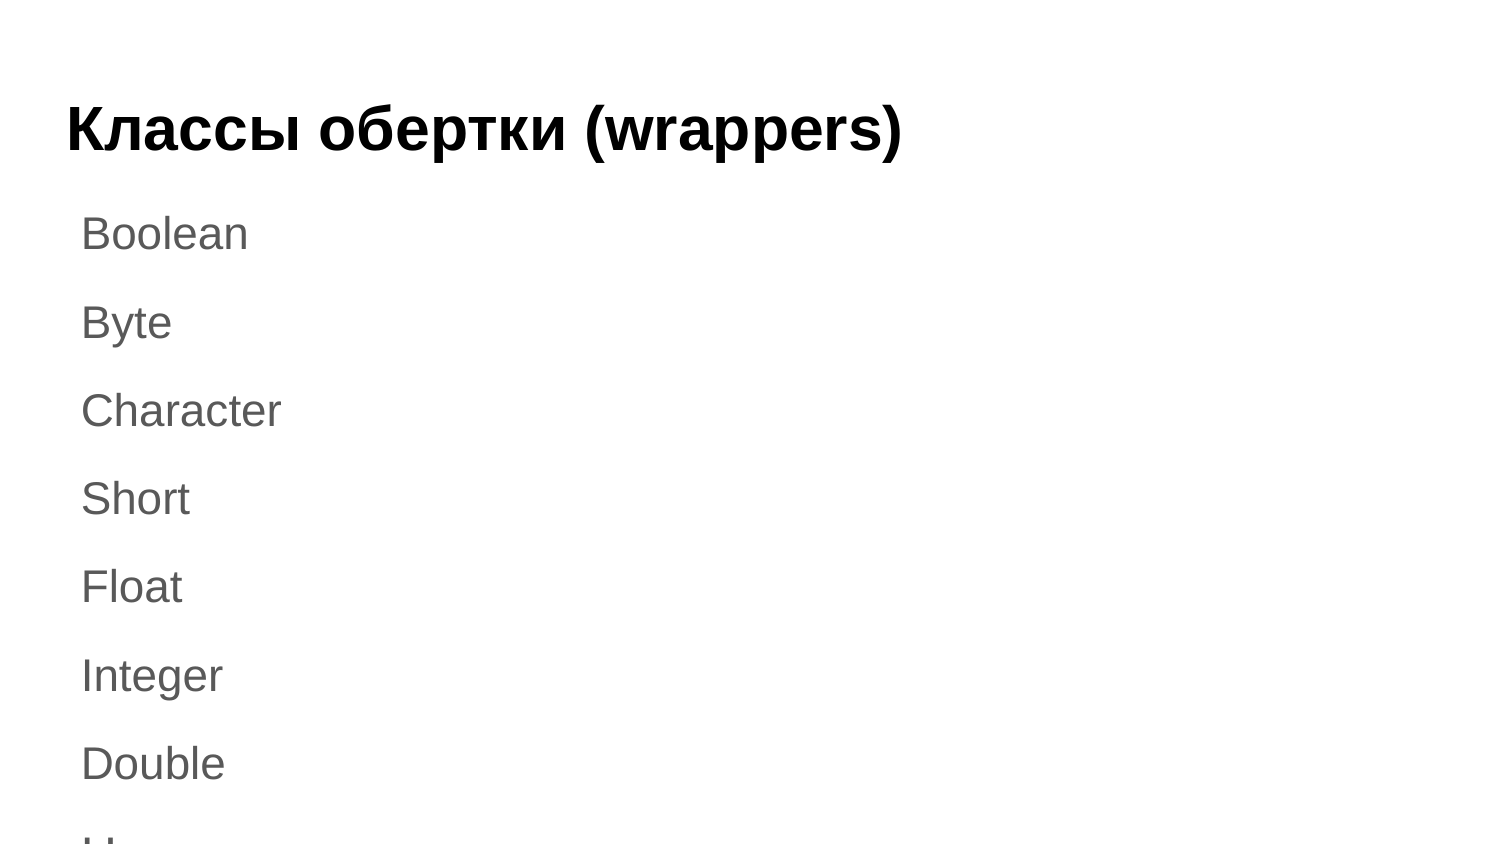

# Классы обертки (wrappers)
Boolean
Byte
Character
Short
Float
Integer
Double
Неизменяемые типы